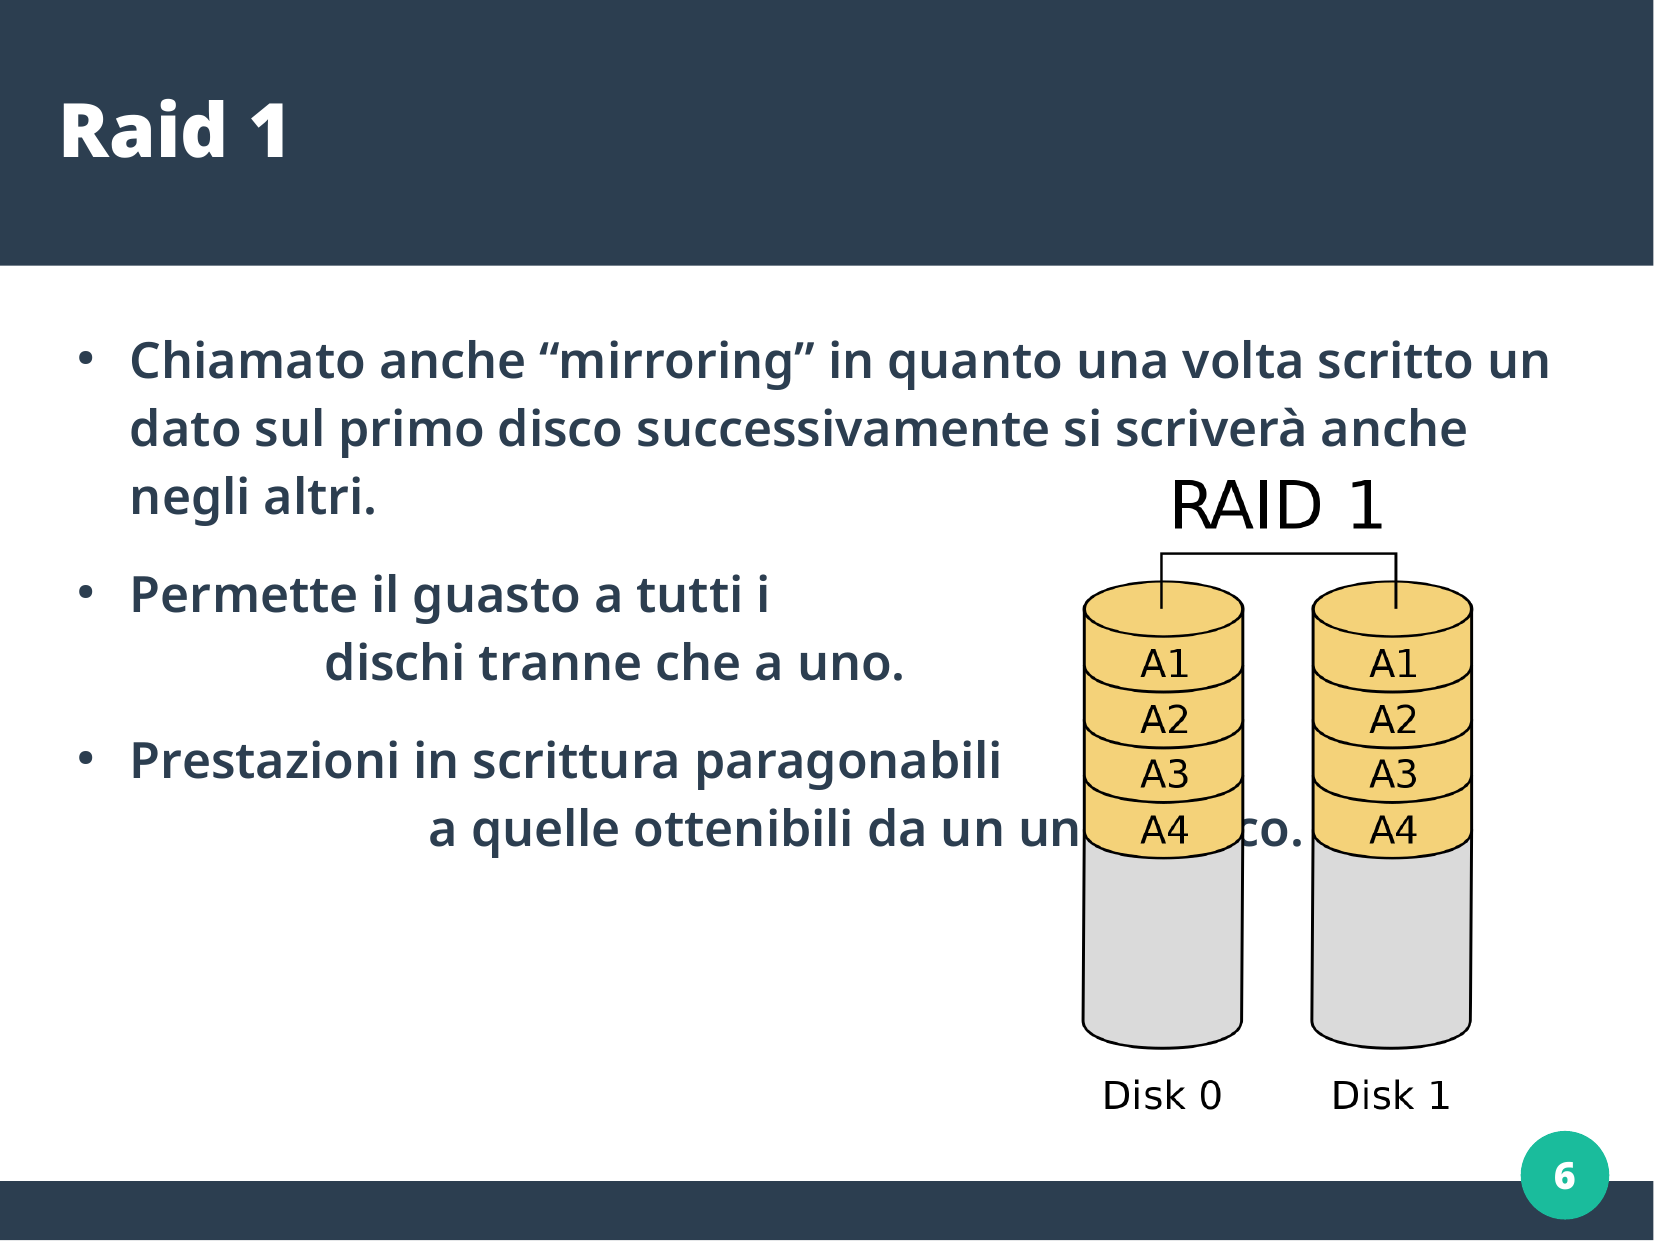

# Raid 1
Chiamato anche “mirroring” in quanto una volta scritto un dato sul primo disco successivamente si scriverà anche negli altri.
Permette il guasto a tutti i dischi tranne che a uno.
Prestazioni in scrittura paragonabili a quelle ottenibili da un unico disco.
6